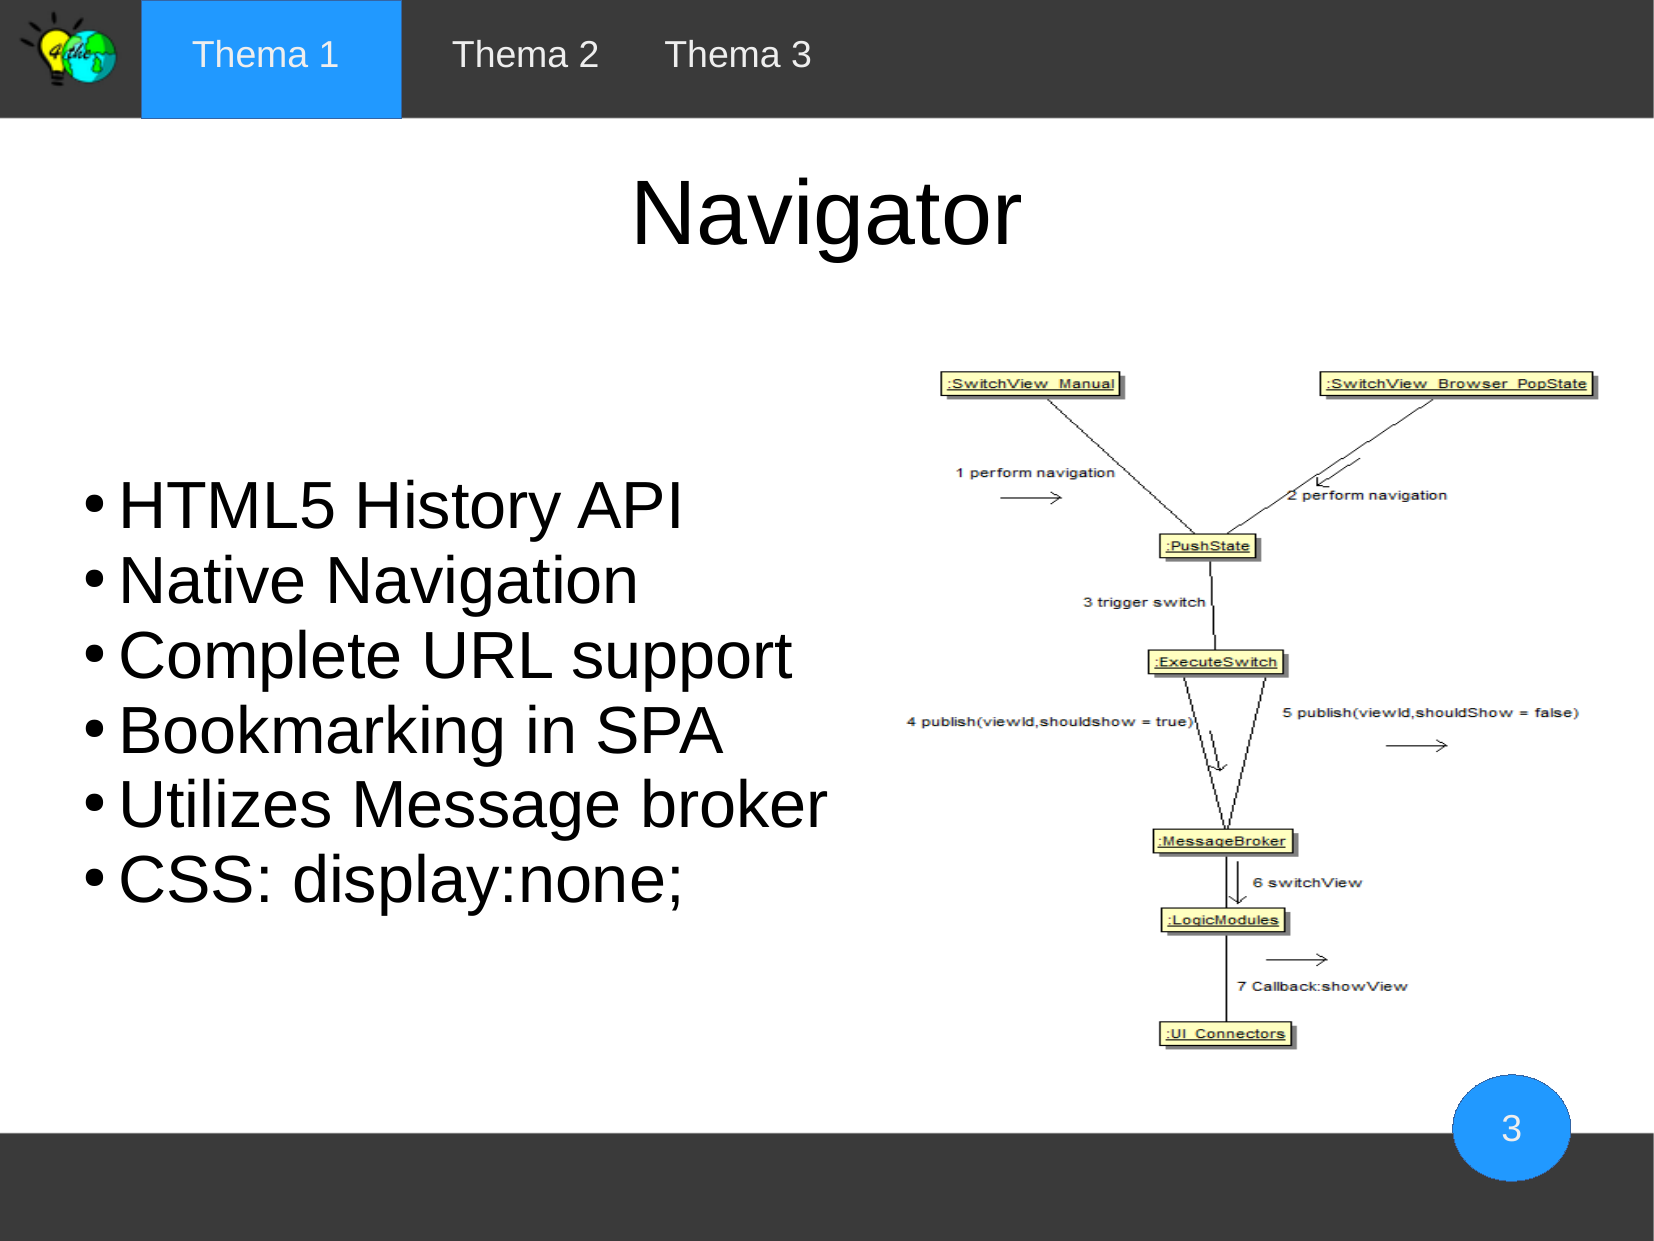

Thema 1
Thema 2
Thema 3
# Navigator
HTML5 History API
Native Navigation
Complete URL support
Bookmarking in SPA
Utilizes Message broker
CSS: display:none;
3